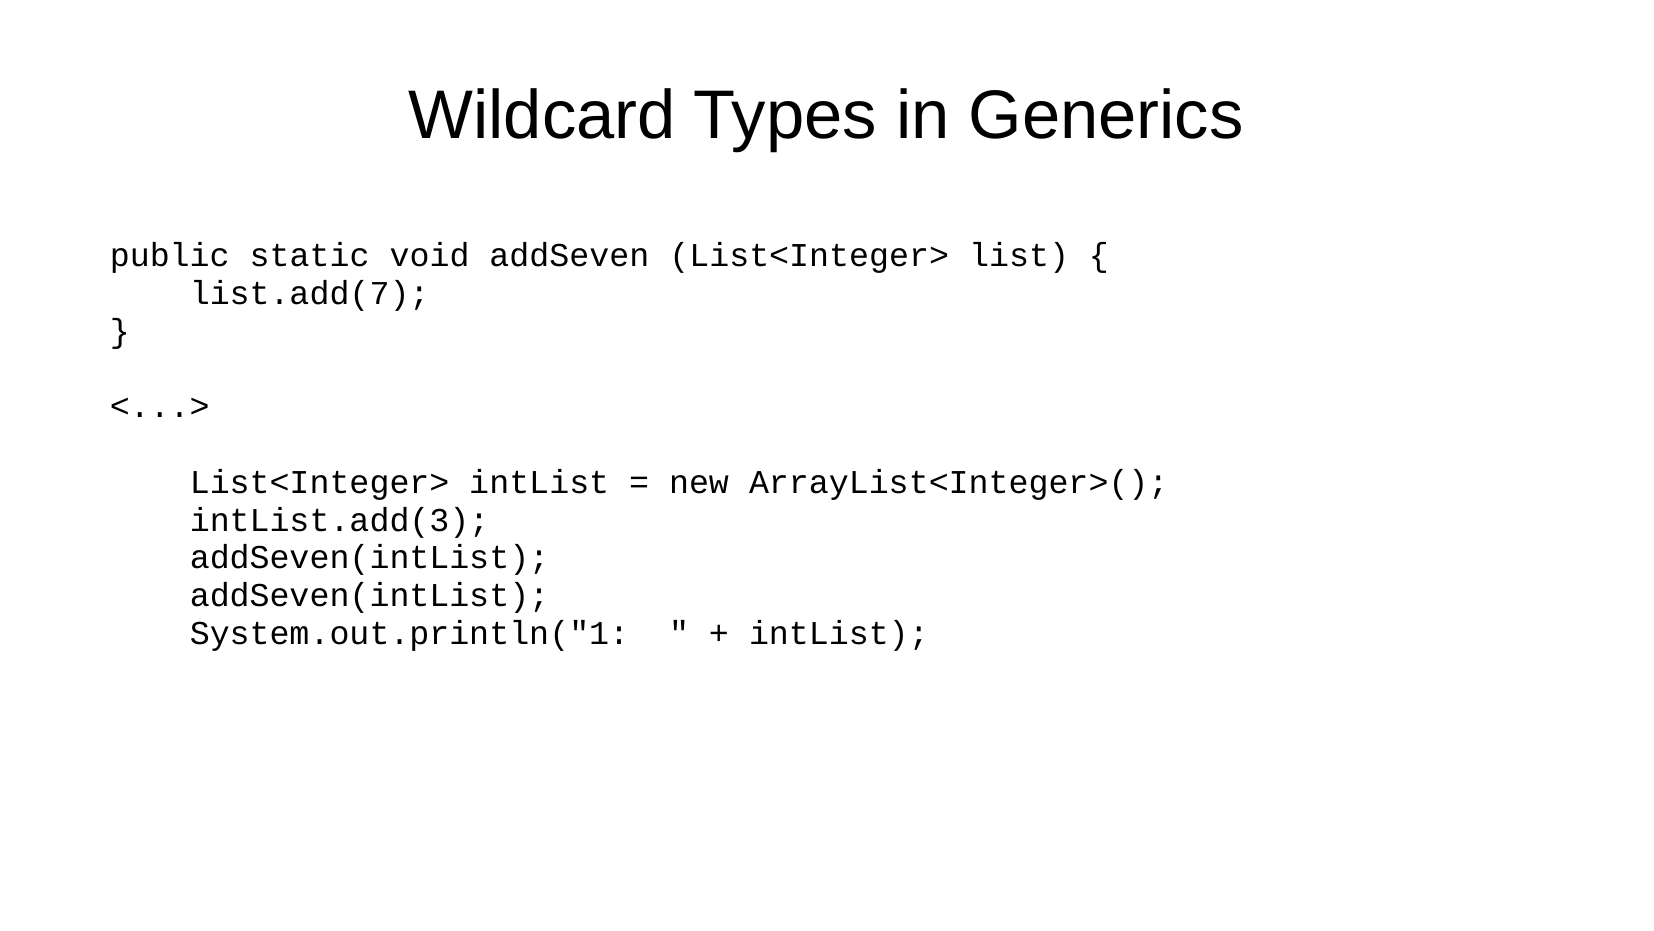

# Wildcard Types in Generics
 public static void addSeven (List<Integer> list) {
 list.add(7);
 }
 <...>
 List<Integer> intList = new ArrayList<Integer>();
 intList.add(3);
 addSeven(intList);
 addSeven(intList);
 System.out.println("1: " + intList);